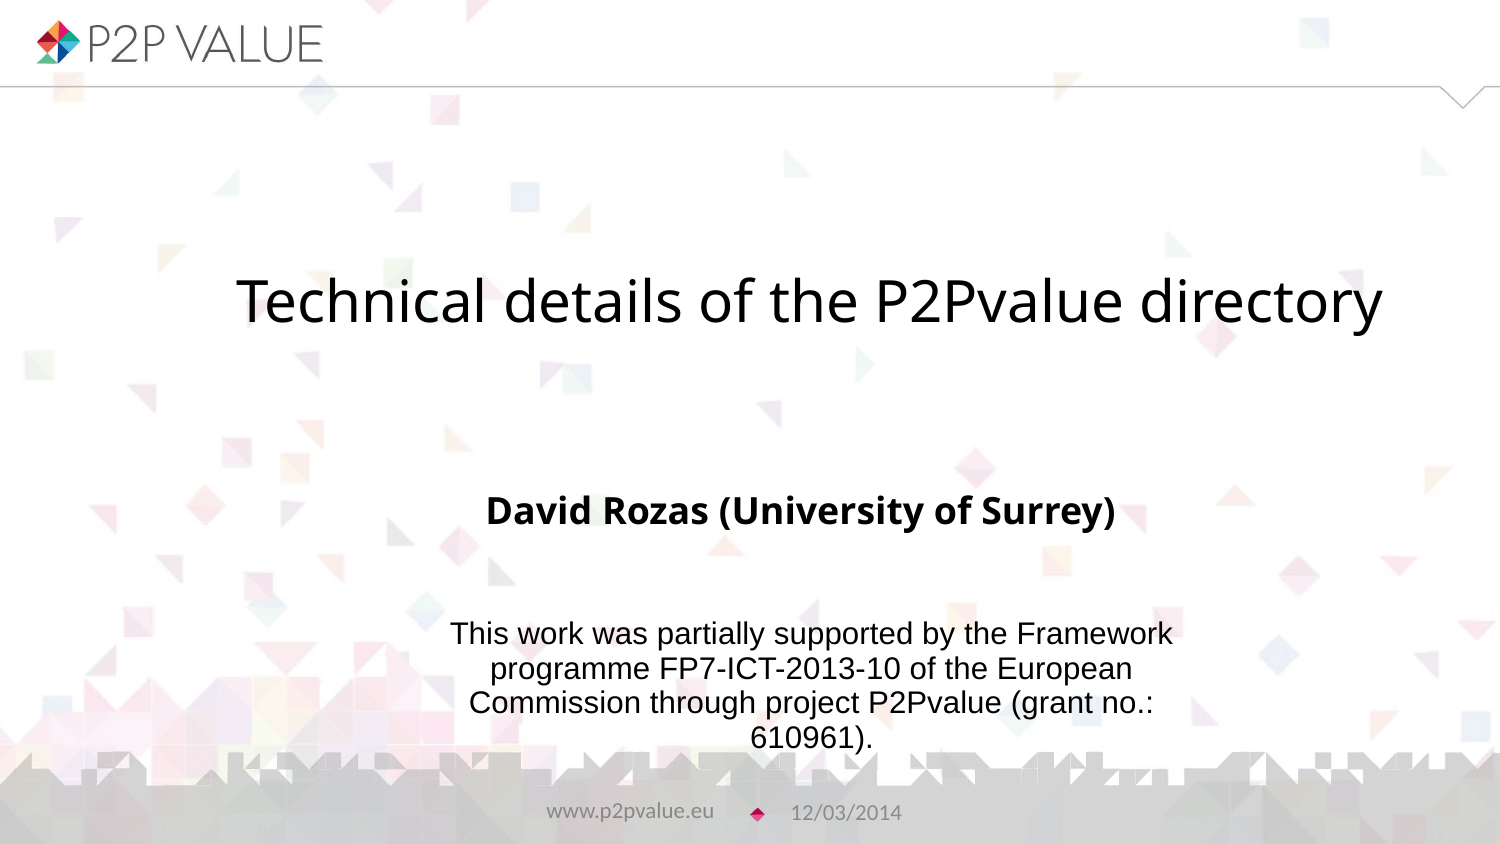

# Technical details of the P2Pvalue directory
David Rozas (University of Surrey)
This work was partially supported by the Framework
programme FP7-ICT-2013-10 of the European Commission through project P2Pvalue (grant no.: 610961).
12/03/2014
www.p2pvalue.eu